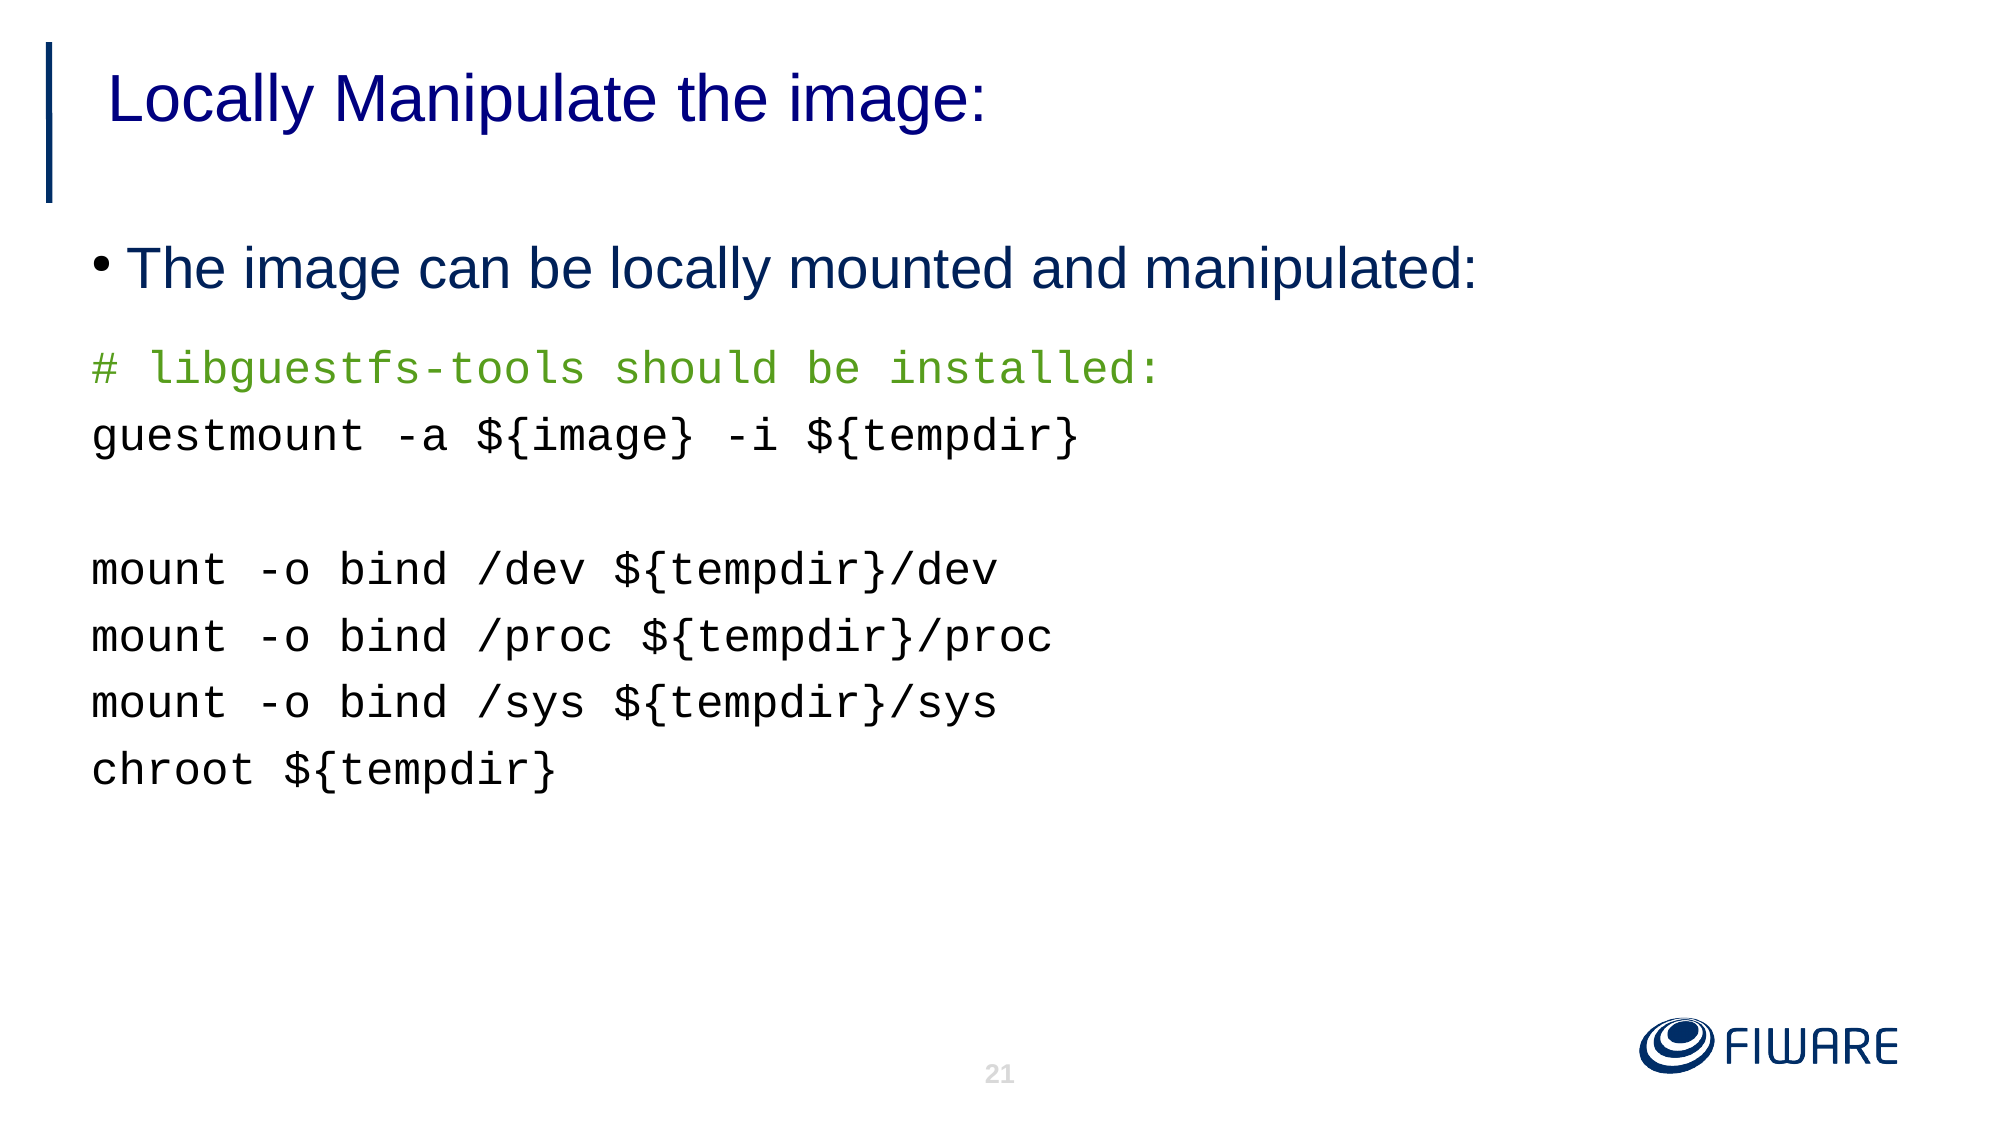

# Locally Manipulate the image:
The image can be locally mounted and manipulated:
# libguestfs-tools should be installed:
guestmount -a ${image} -i ${tempdir}
mount -o bind /dev ${tempdir}/dev
mount -o bind /proc ${tempdir}/proc
mount -o bind /sys ${tempdir}/sys
chroot ${tempdir}